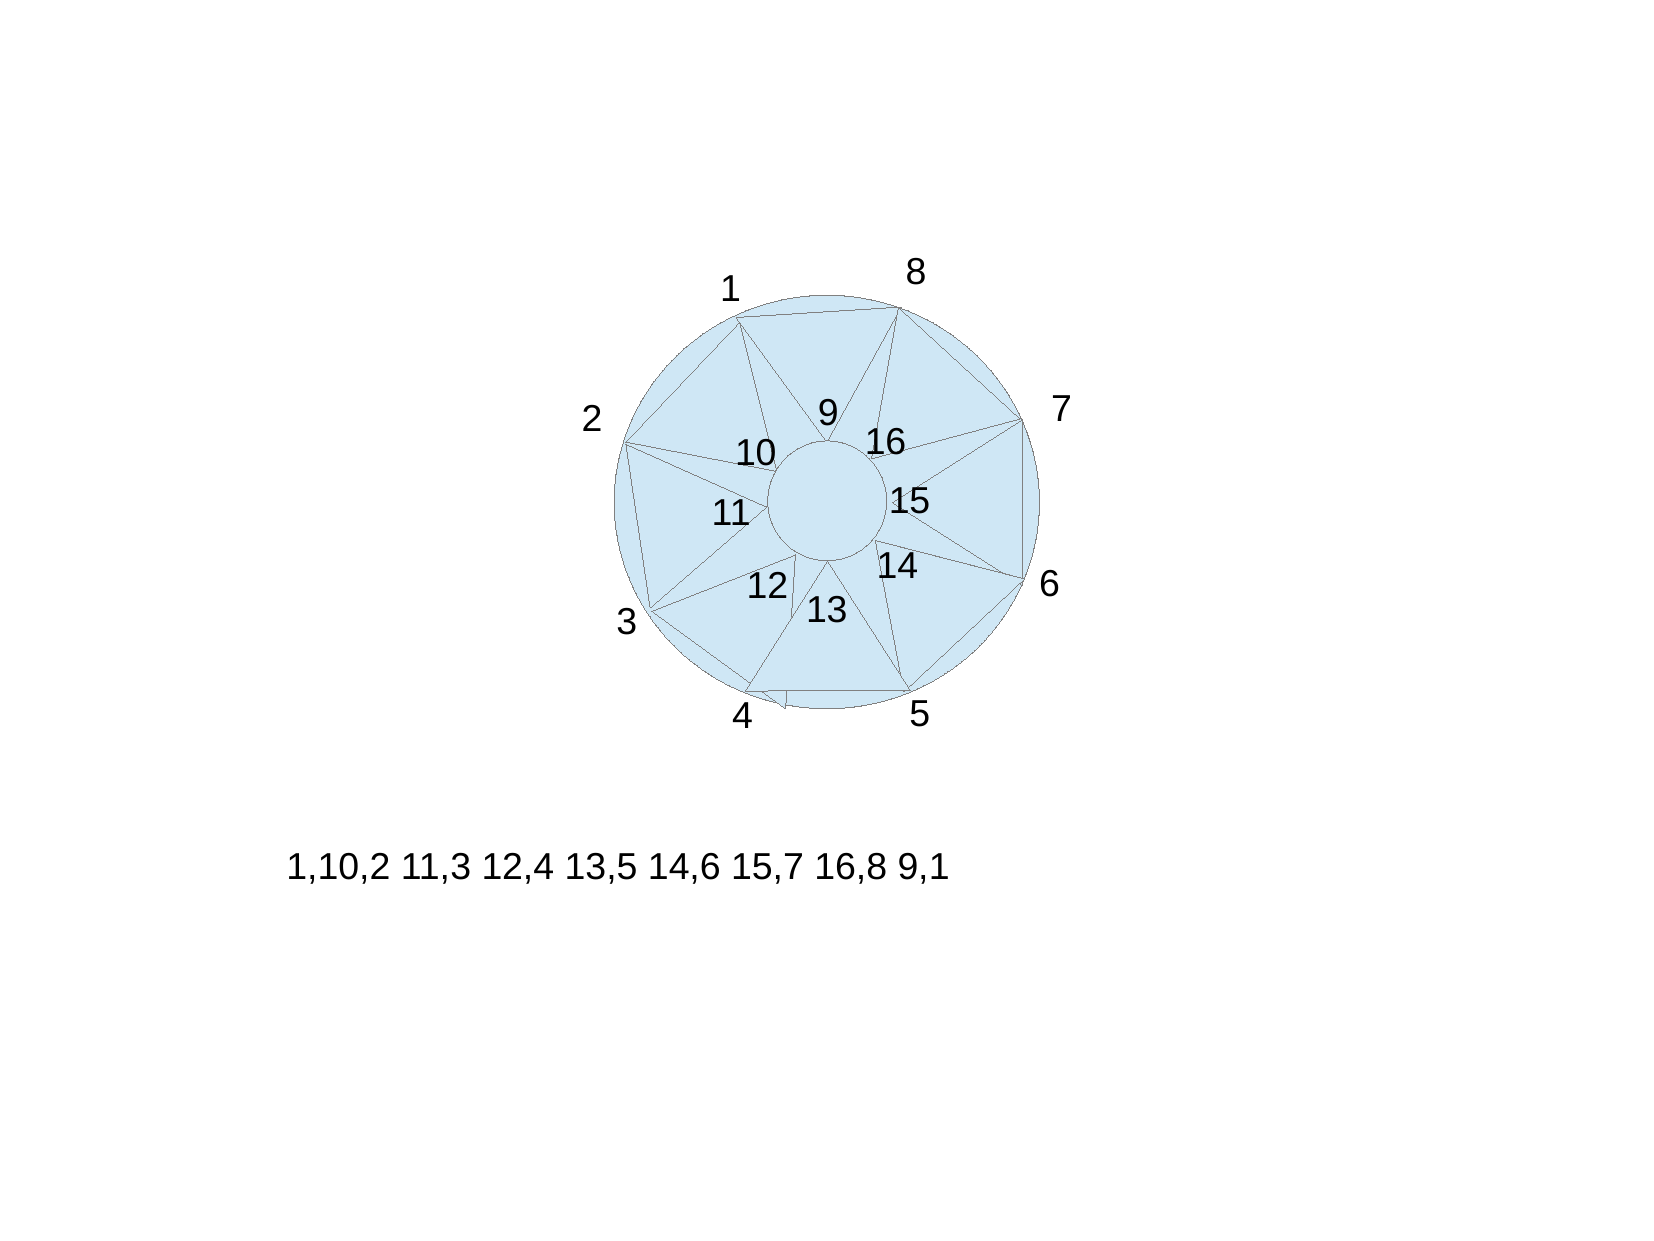

8
1
7
9
2
16
10
15
11
14
6
12
13
3
5
4
1,10,2 11,3 12,4 13,5 14,6 15,7 16,8 9,1